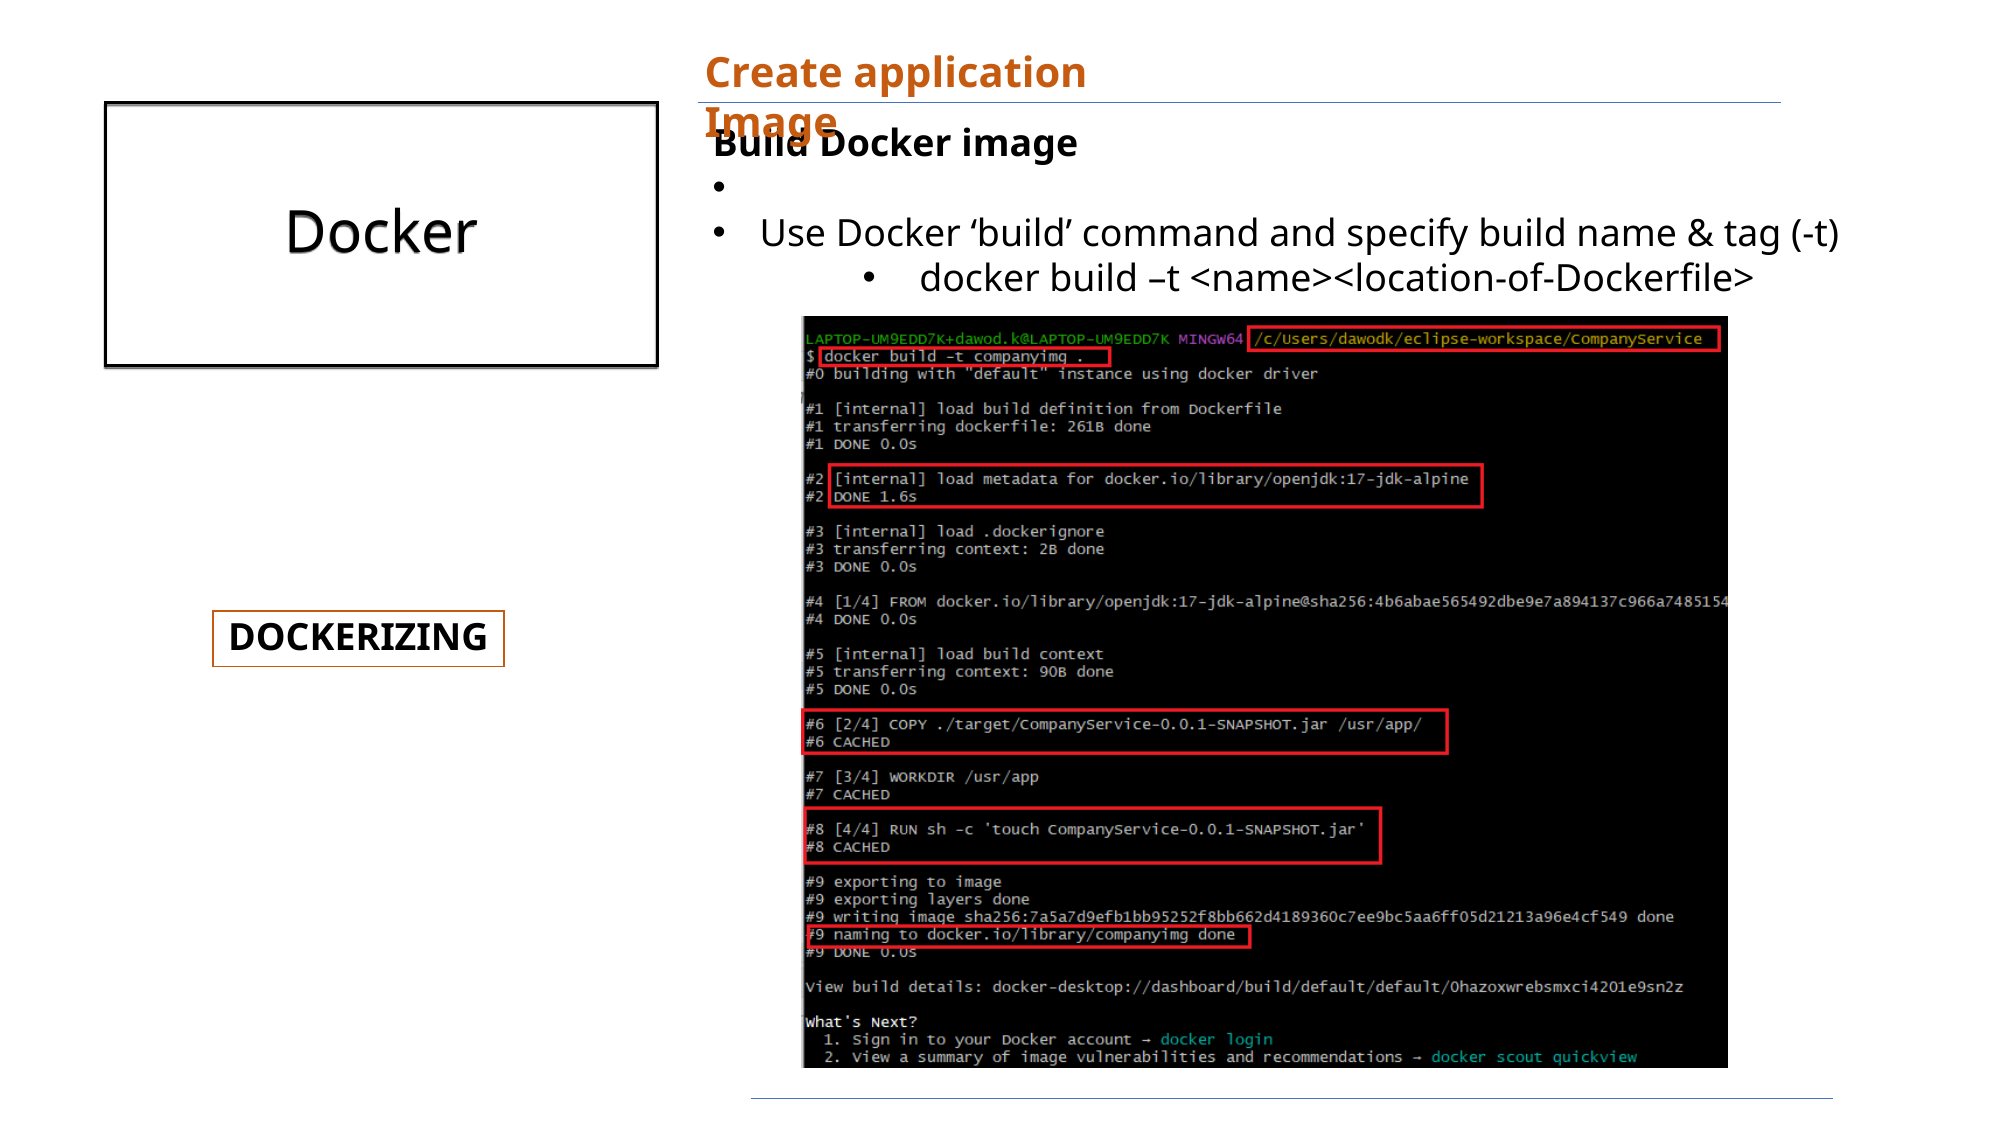

Create application Image
# Docker
Build Docker image
Use Docker ‘build’ command and specify build name & tag (-t)
 docker build –t <name><location-of-Dockerfile>
DOCKERIZING